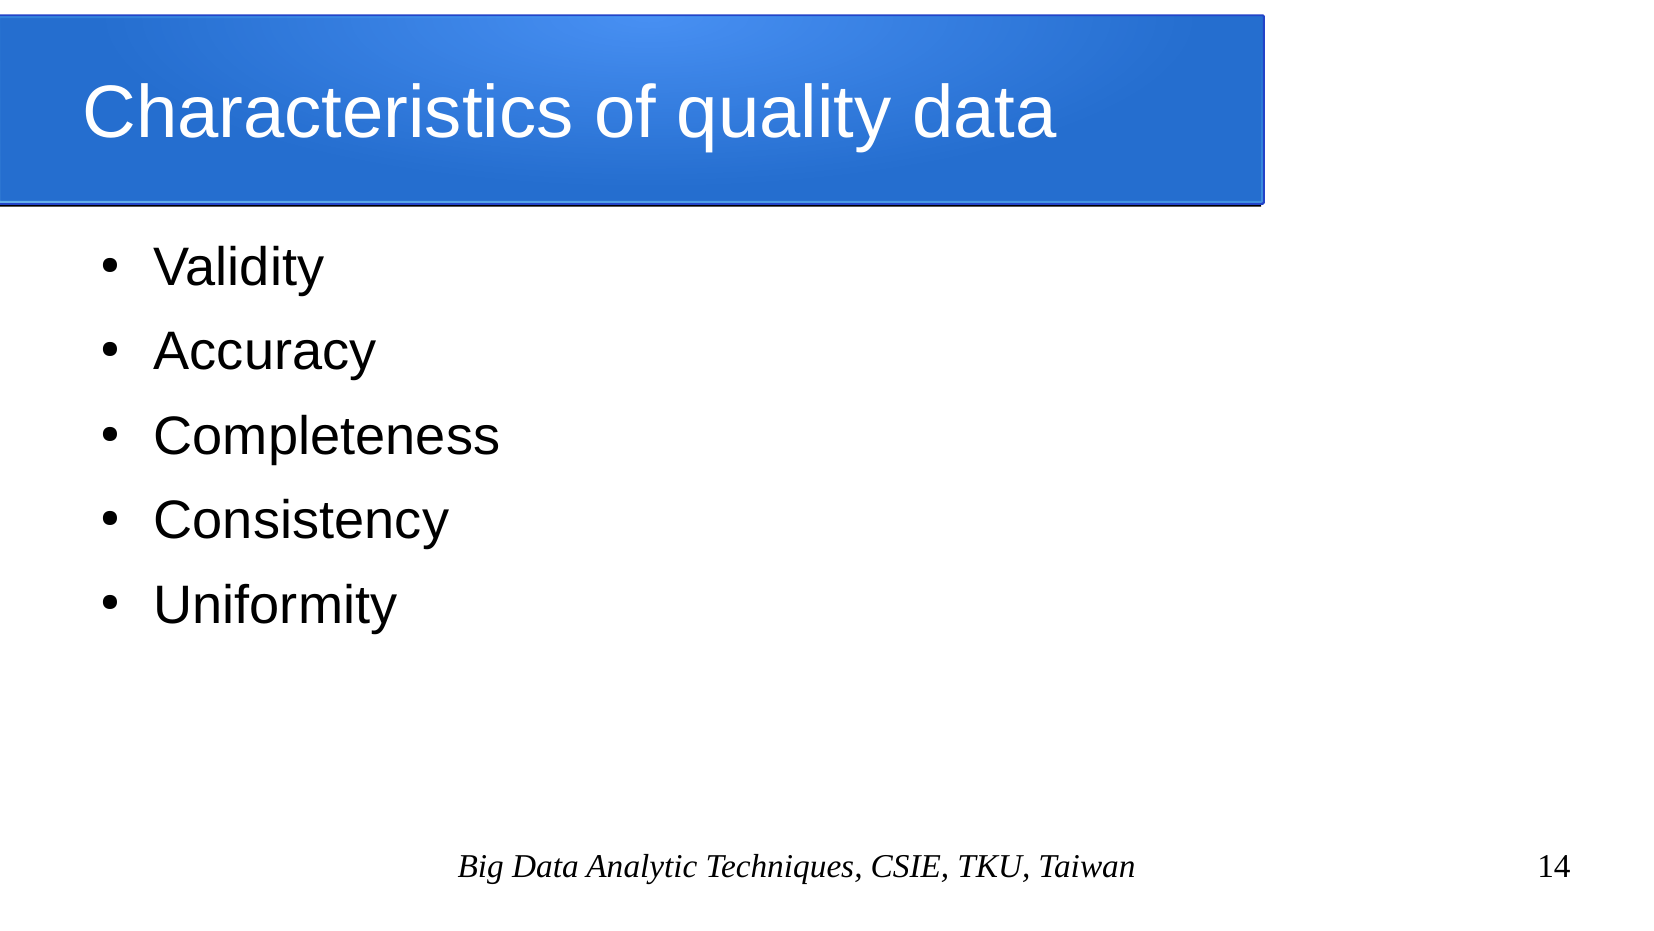

# Characteristics of quality data
Validity
Accuracy
Completeness
Consistency
Uniformity
Big Data Analytic Techniques, CSIE, TKU, Taiwan
14